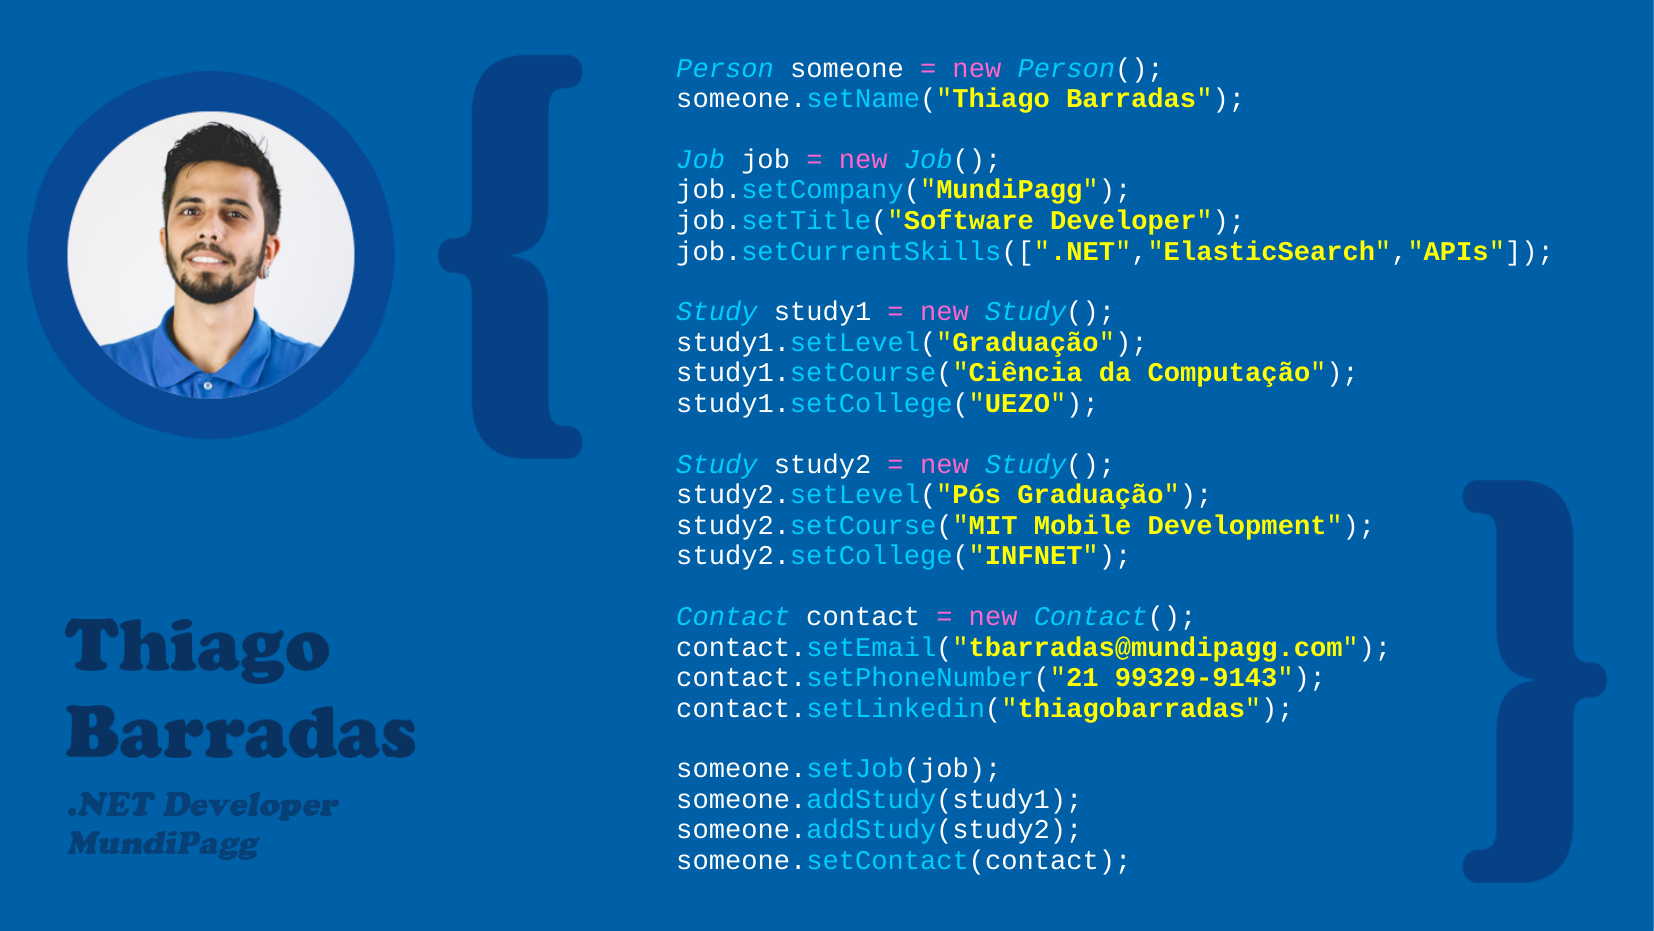

Person someone = new Person();
someone.setName("Thiago Barradas");
Job job = new Job();
job.setCompany("MundiPagg");
job.setTitle("Software Developer");
job.setCurrentSkills([".NET","ElasticSearch","APIs"]);
Study study1 = new Study();
study1.setLevel("Graduação");
study1.setCourse("Ciência da Computação");
study1.setCollege("UEZO");
Study study2 = new Study();
study2.setLevel("Pós Graduação");
study2.setCourse("MIT Mobile Development");
study2.setCollege("INFNET");
Contact contact = new Contact();
contact.setEmail("tbarradas@mundipagg.com");
contact.setPhoneNumber("21 99329-9143");
contact.setLinkedin("thiagobarradas");
someone.setJob(job);
someone.addStudy(study1);
someone.addStudy(study2);
someone.setContact(contact);